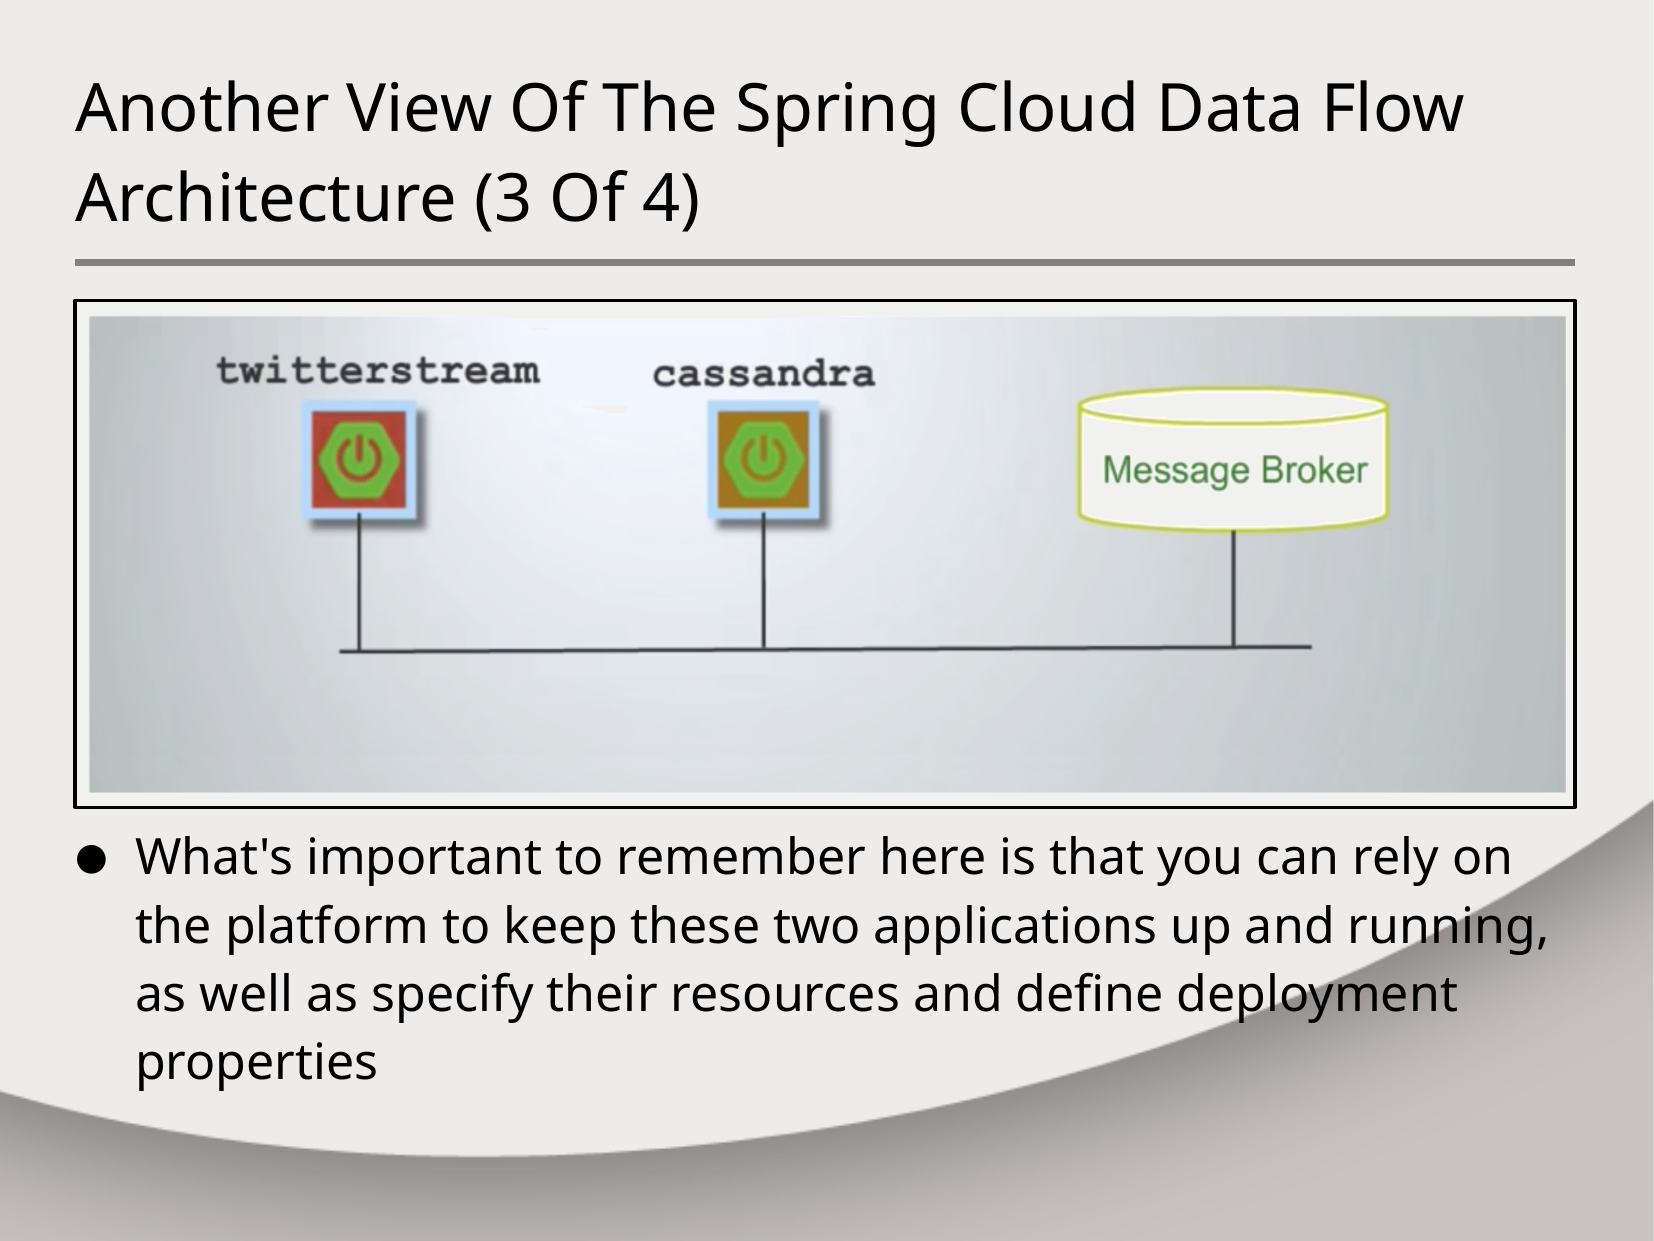

# Another View Of The Spring Cloud Data Flow Architecture (3 Of 4)
What's important to remember here is that you can rely on the platform to keep these two applications up and running, as well as specify their resources and define deployment properties